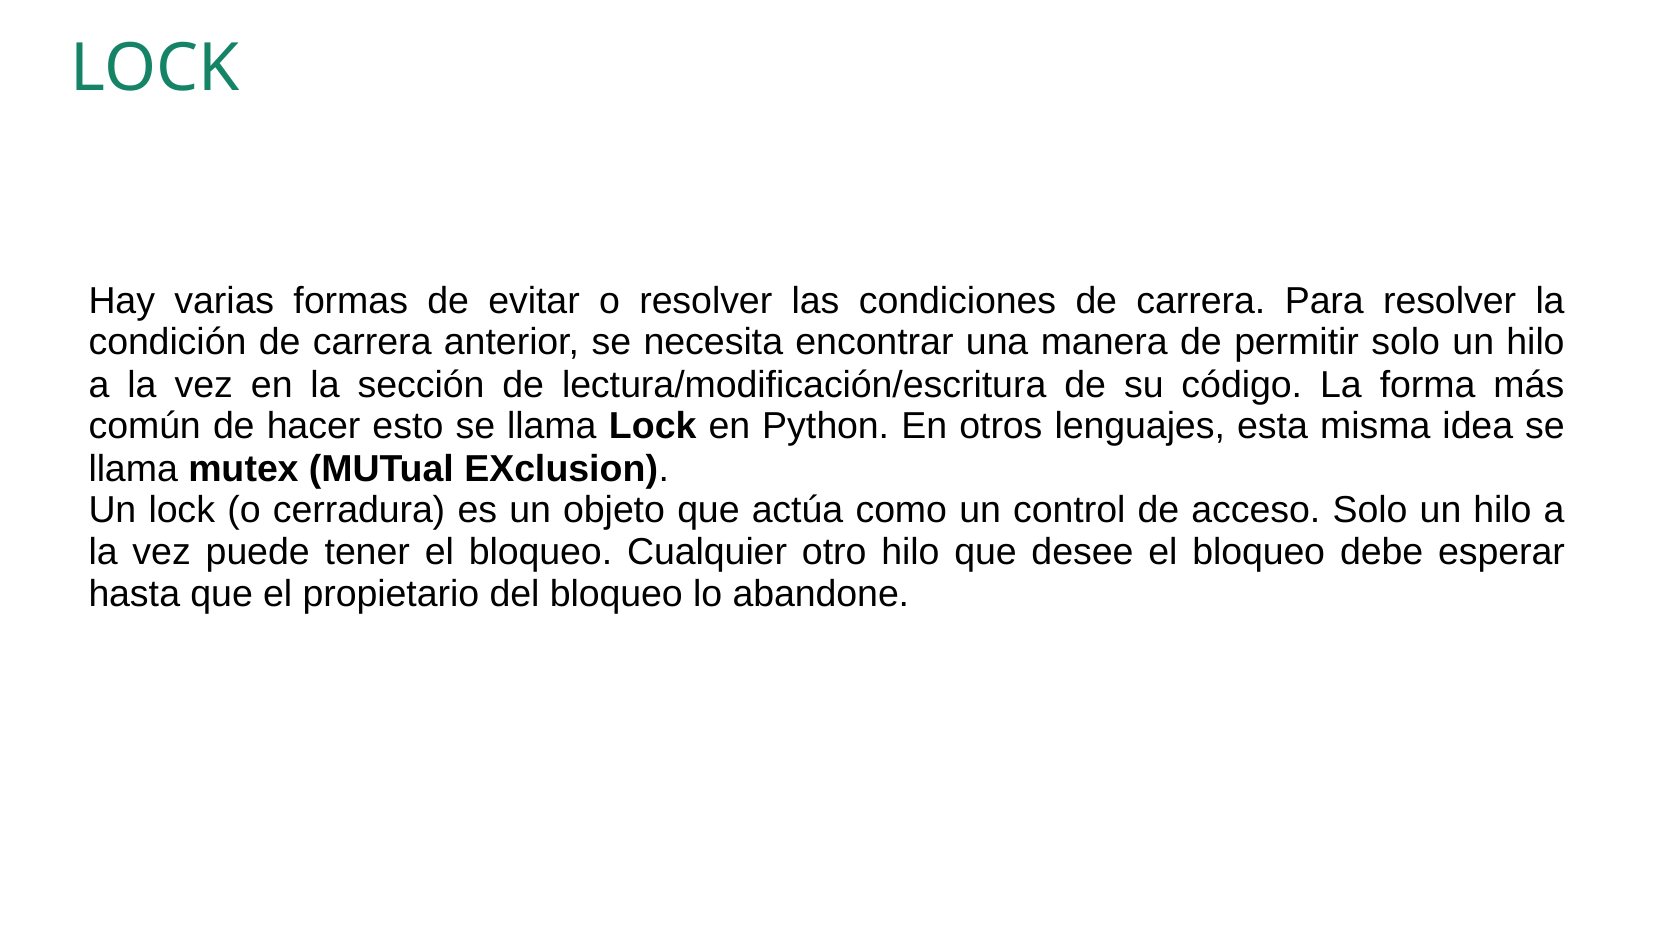

# LOCK
Hay varias formas de evitar o resolver las condiciones de carrera. Para resolver la condición de carrera anterior, se necesita encontrar una manera de permitir solo un hilo a la vez en la sección de lectura/modificación/escritura de su código. La forma más común de hacer esto se llama Lock en Python. En otros lenguajes, esta misma idea se llama mutex (MUTual EXclusion).
Un lock (o cerradura) es un objeto que actúa como un control de acceso. Solo un hilo a la vez puede tener el bloqueo. Cualquier otro hilo que desee el bloqueo debe esperar hasta que el propietario del bloqueo lo abandone.